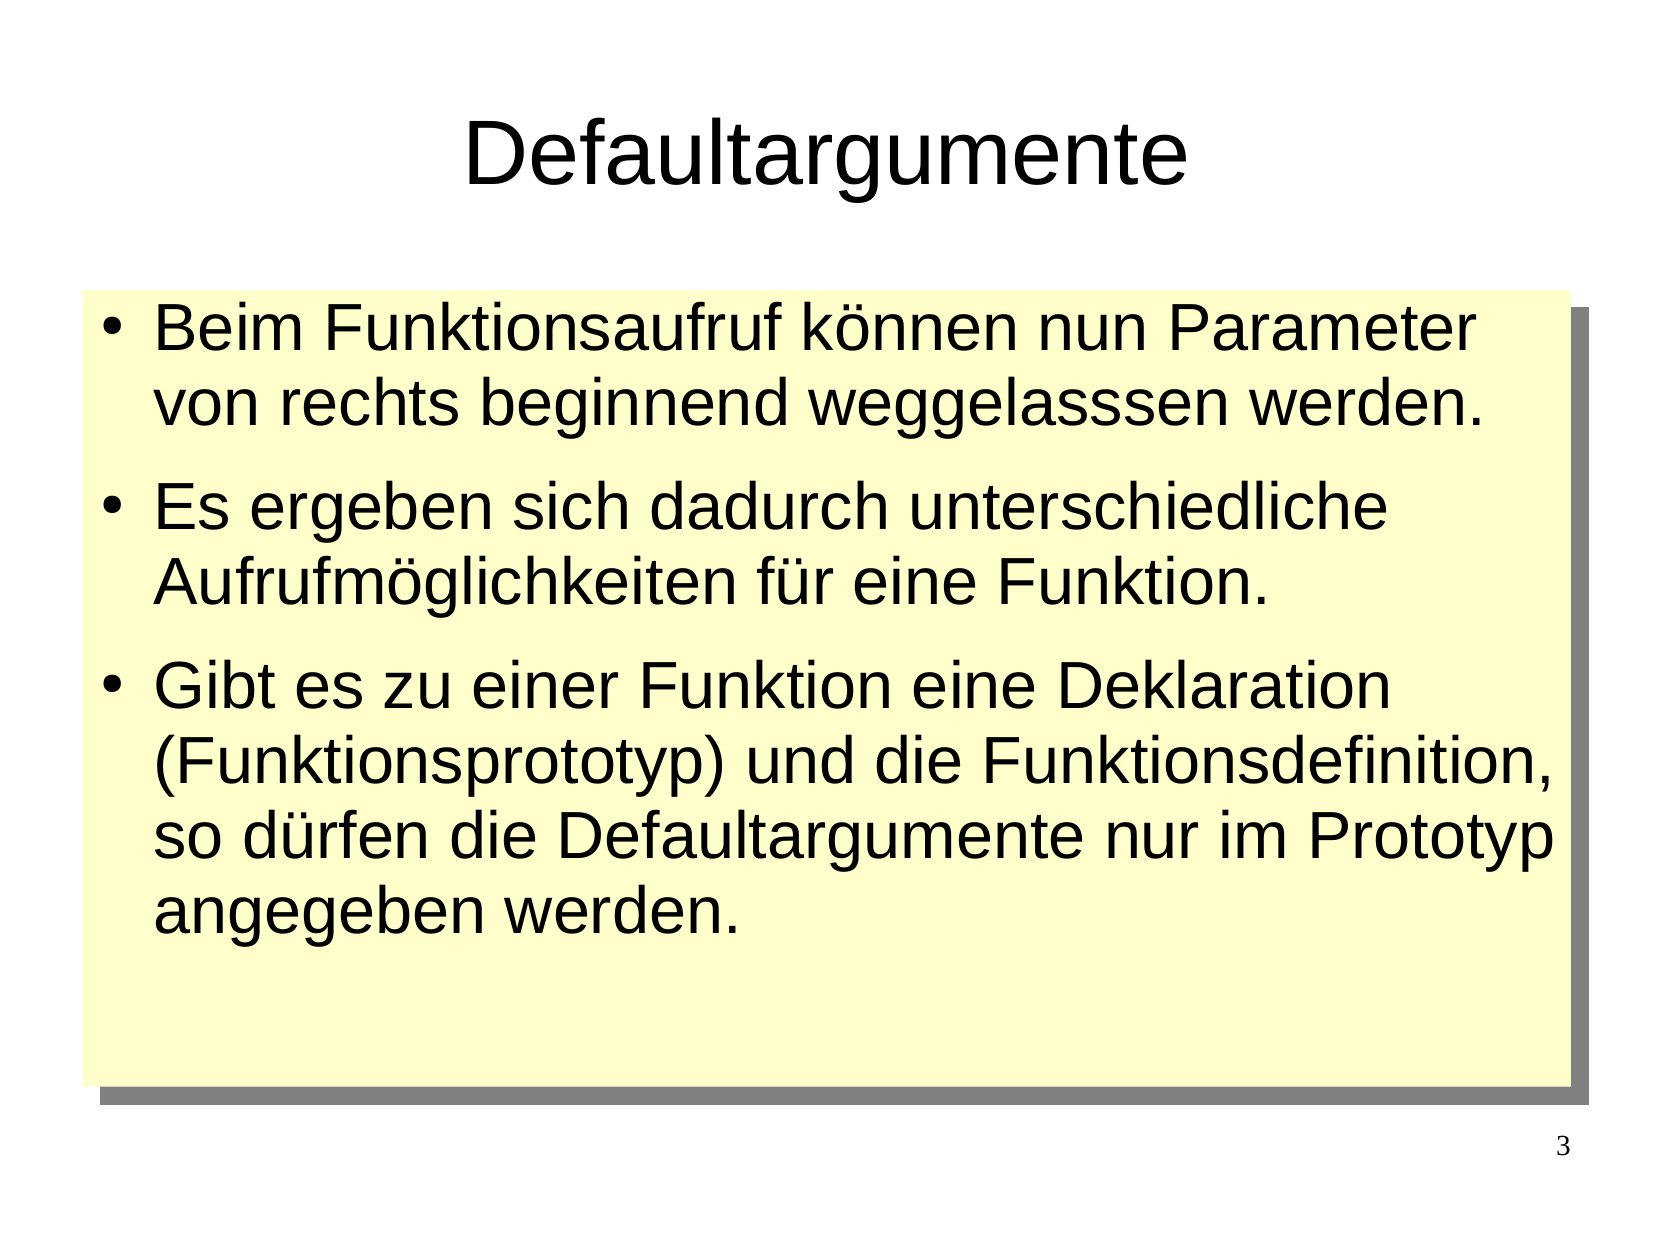

# Defaultargumente
Beim Funktionsaufruf können nun Parameter von rechts beginnend weggelasssen werden.
Es ergeben sich dadurch unterschiedliche Aufrufmöglichkeiten für eine Funktion.
Gibt es zu einer Funktion eine Deklaration (Funktionsprototyp) und die Funktionsdefinition, so dürfen die Defaultargumente nur im Prototyp angegeben werden.
3